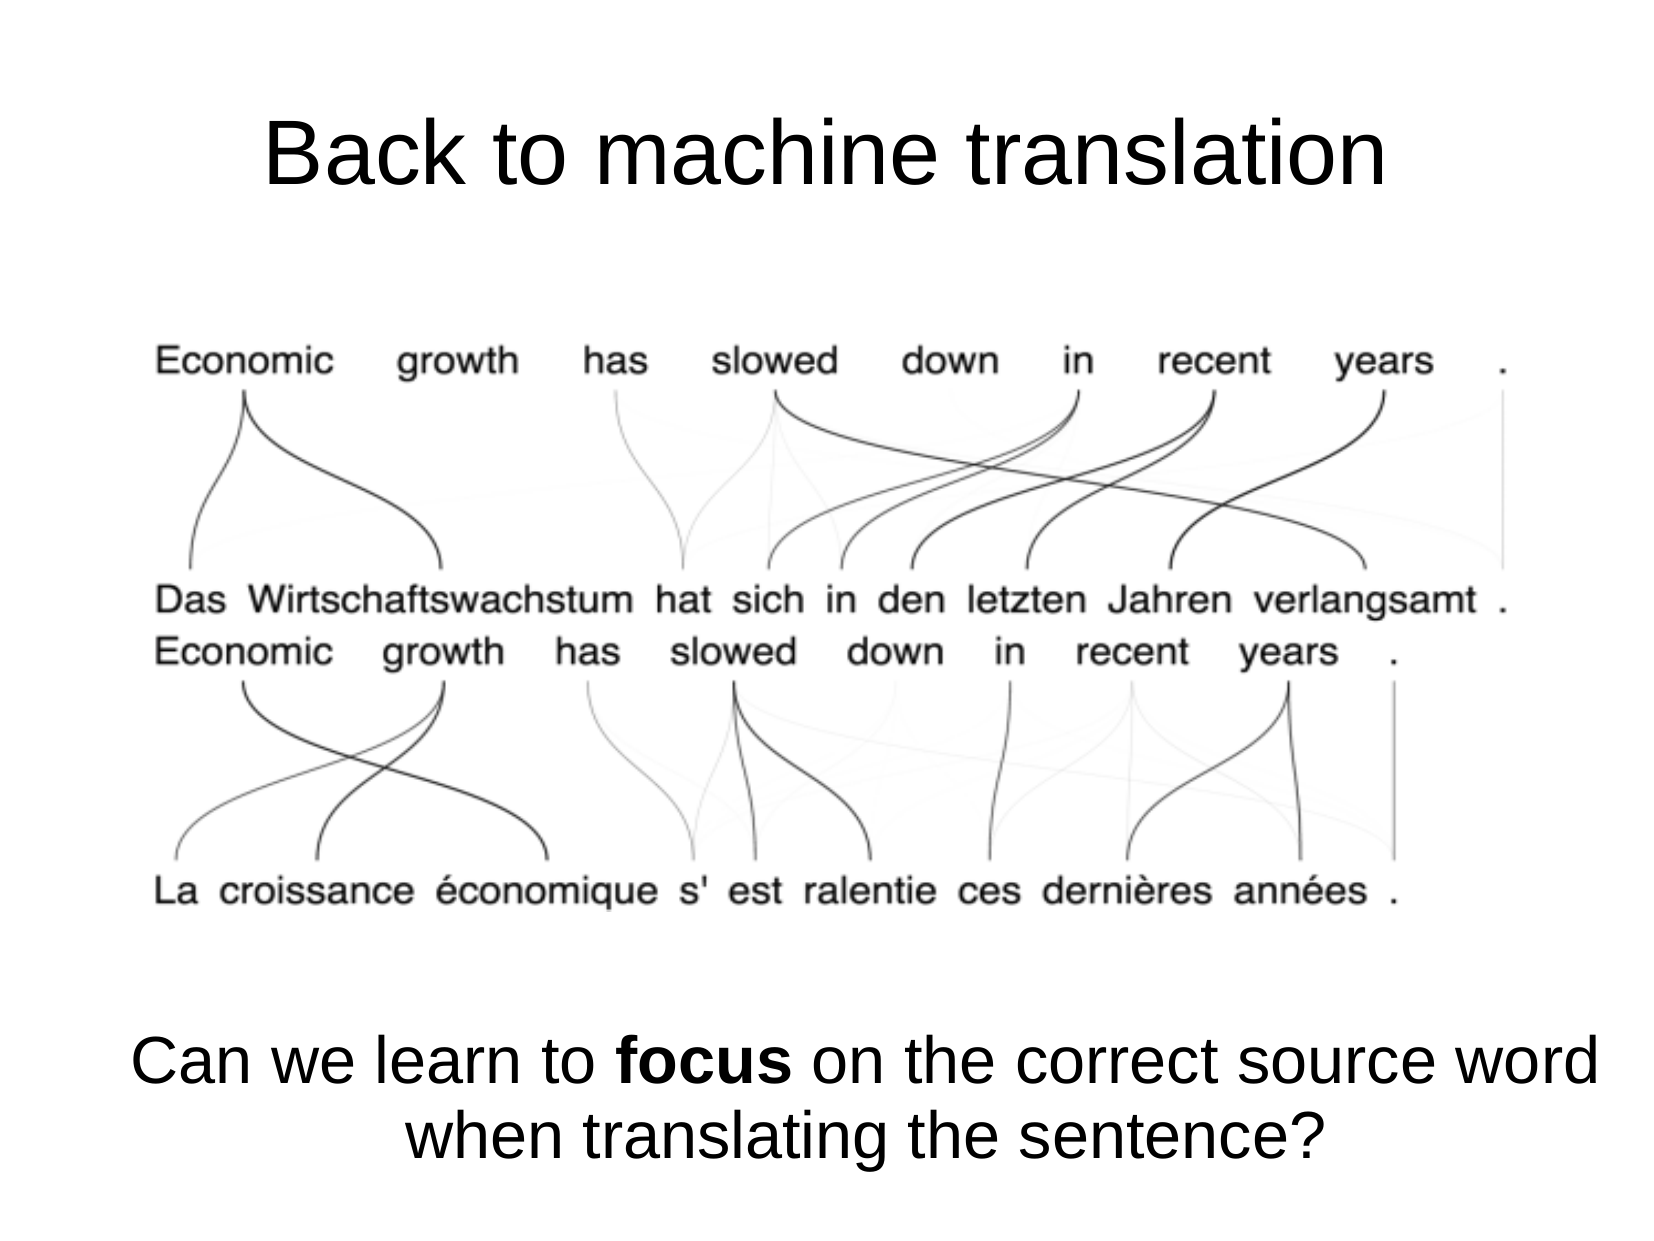

# Back to machine translation
Can we learn to focus on the correct source word when translating the sentence?